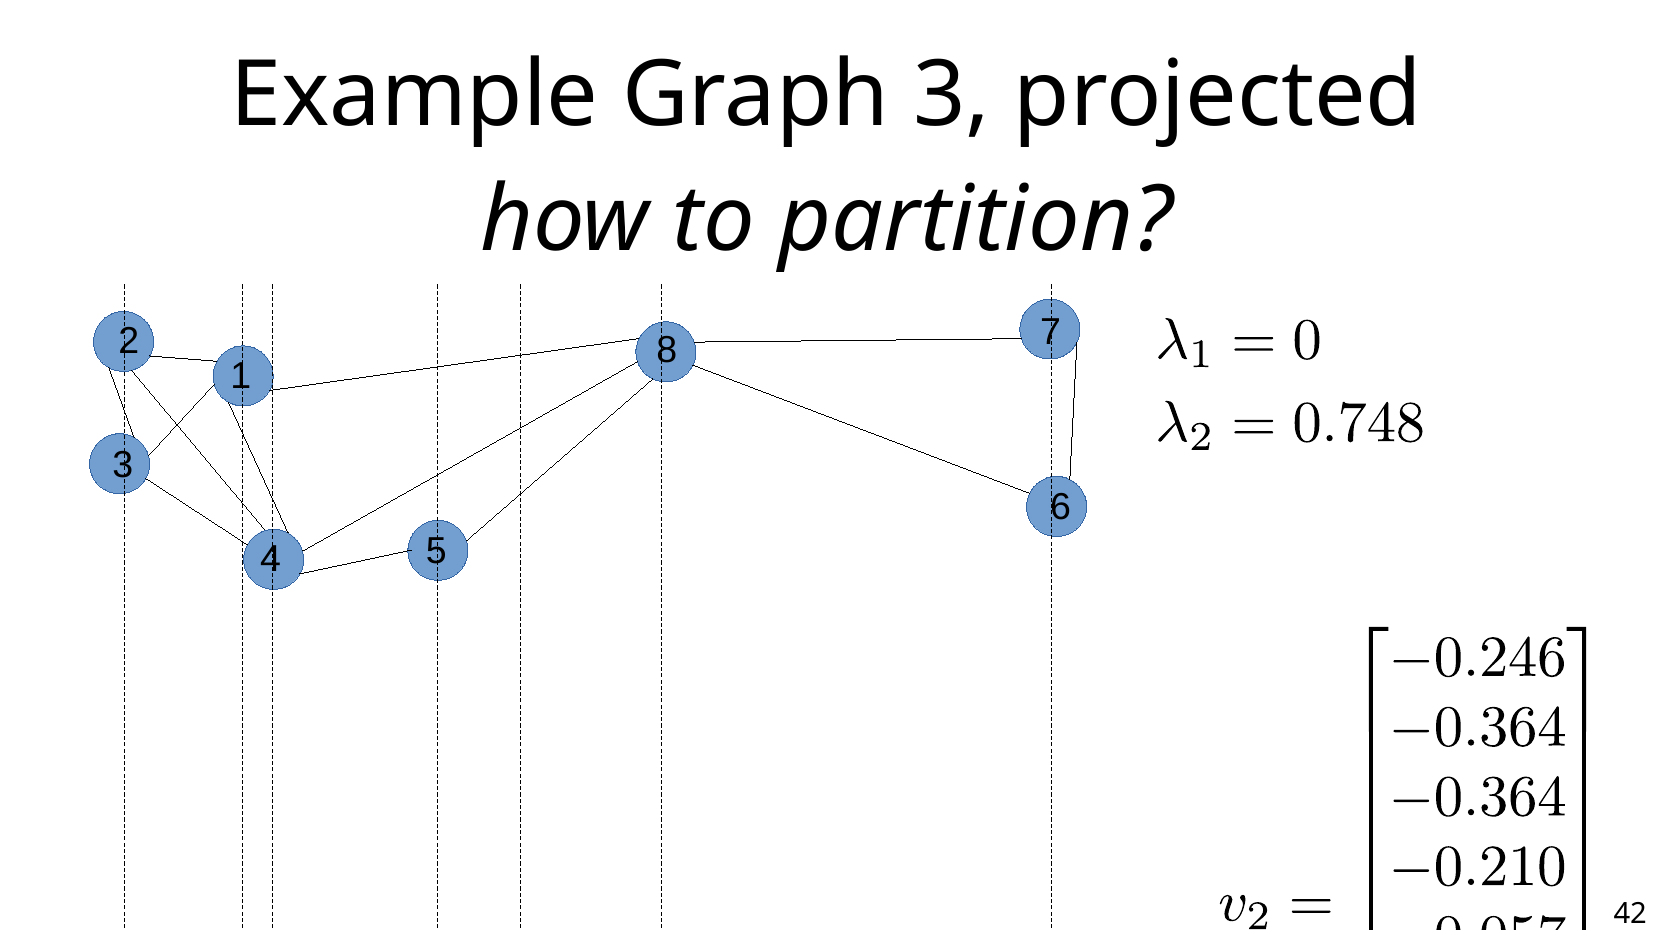

# Example Graph 3, projected how to partition?
7
2
8
1
3
6
5
4
42
-0.364
-0.246
-0.057
0
0.139
0.551
-0.210